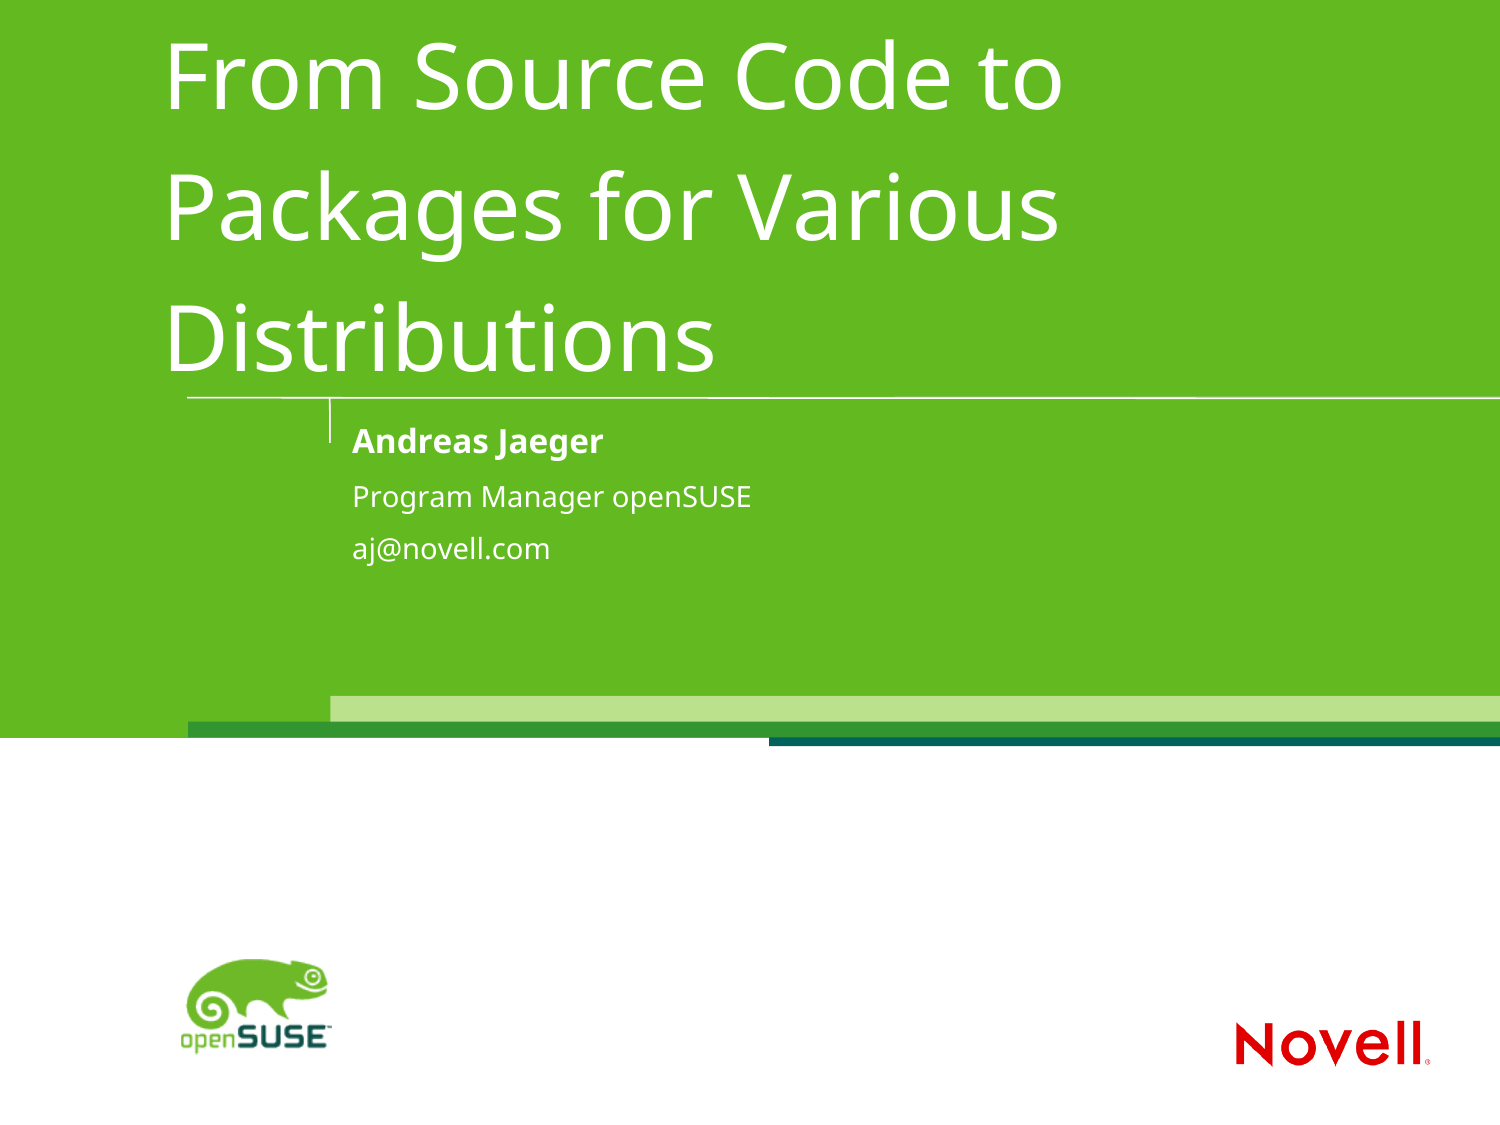

# From Source Code to Packages for Various Distributions
Andreas Jaeger
Program Manager openSUSE
aj@novell.com